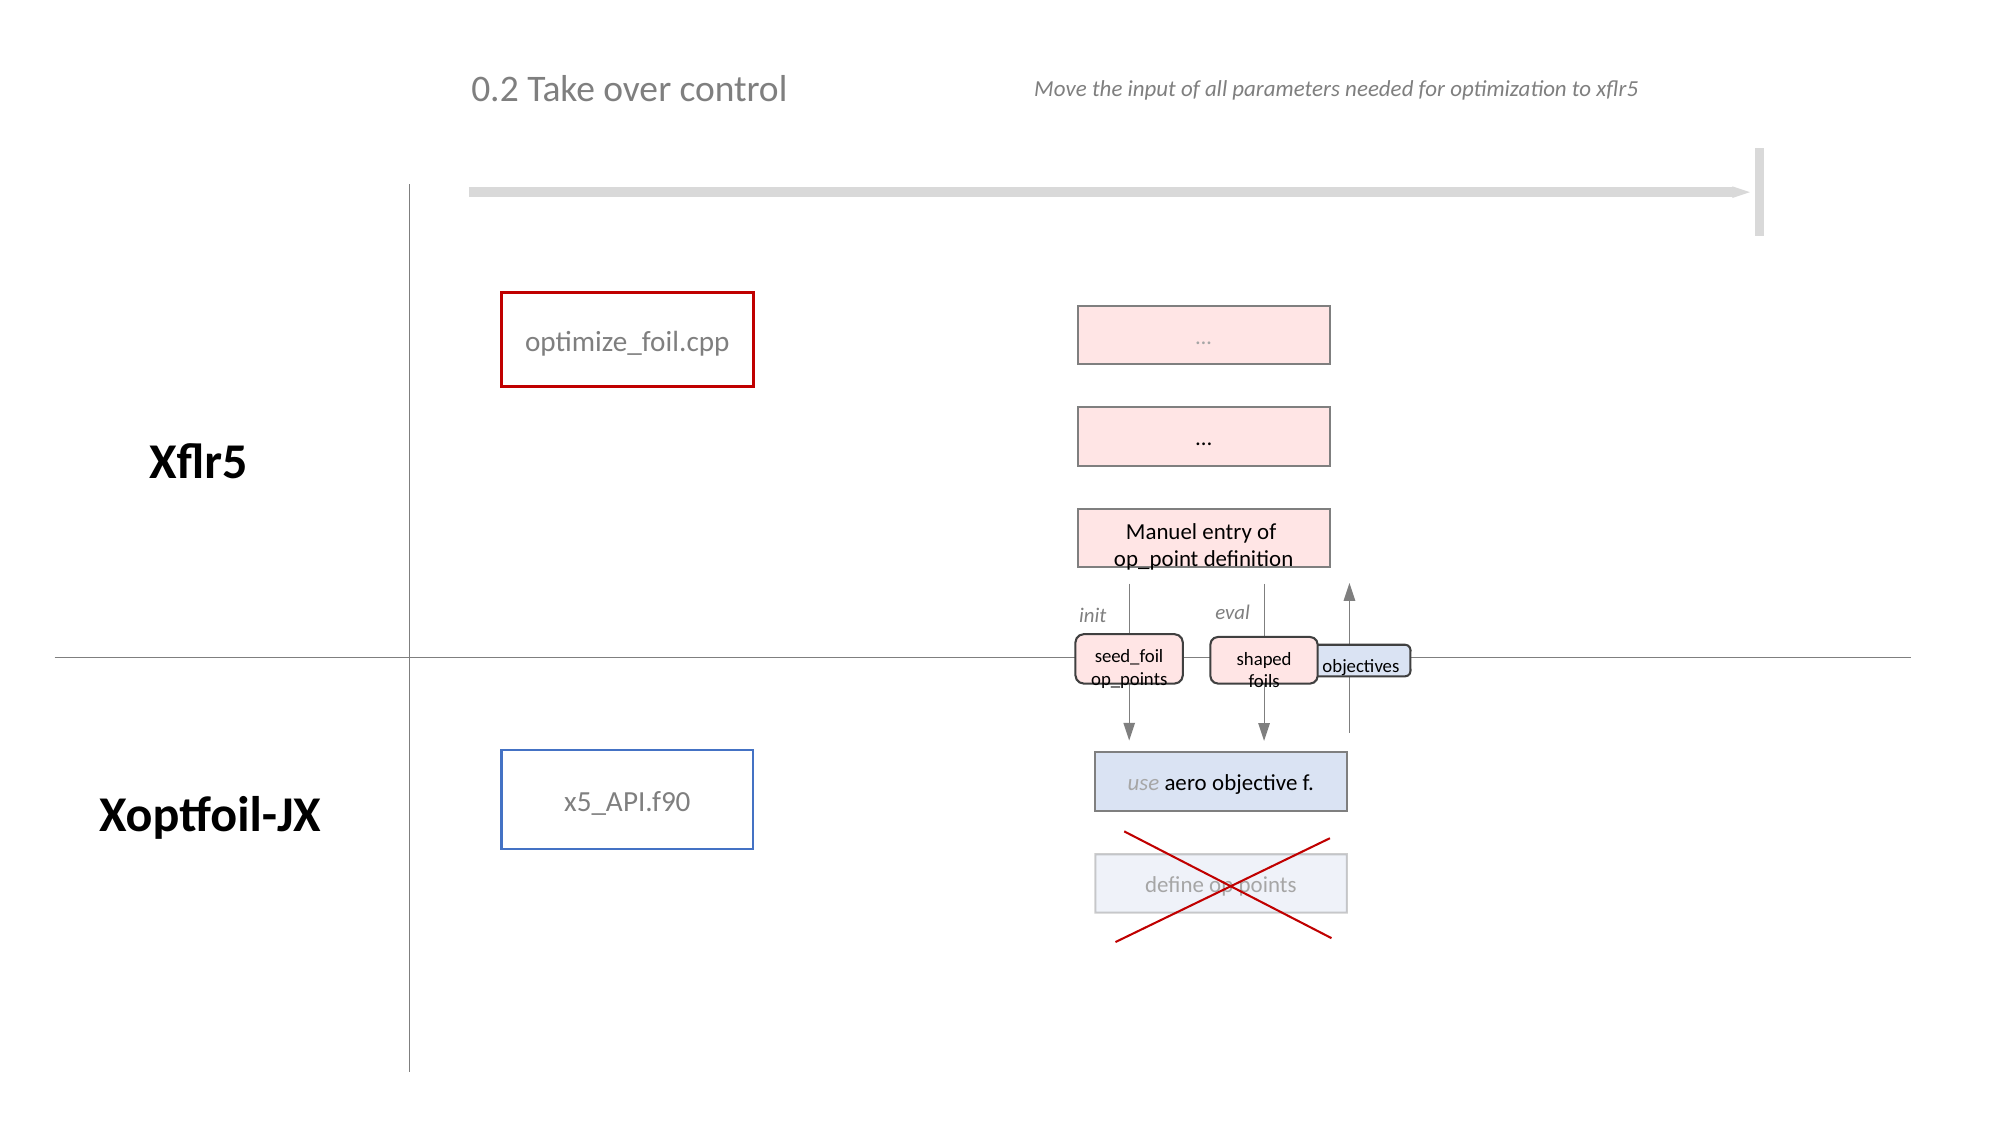

0.2 Take over control
Move the input of all parameters needed for optimization to xflr5
optimize_foil.cpp
…
…
Xflr5
Manuel entry of
op_point definition
eval
init
seed_foil
op_points
shaped foils
objectives
x5_API.f90
use aero objective f.
Xoptfoil-JX
define op points